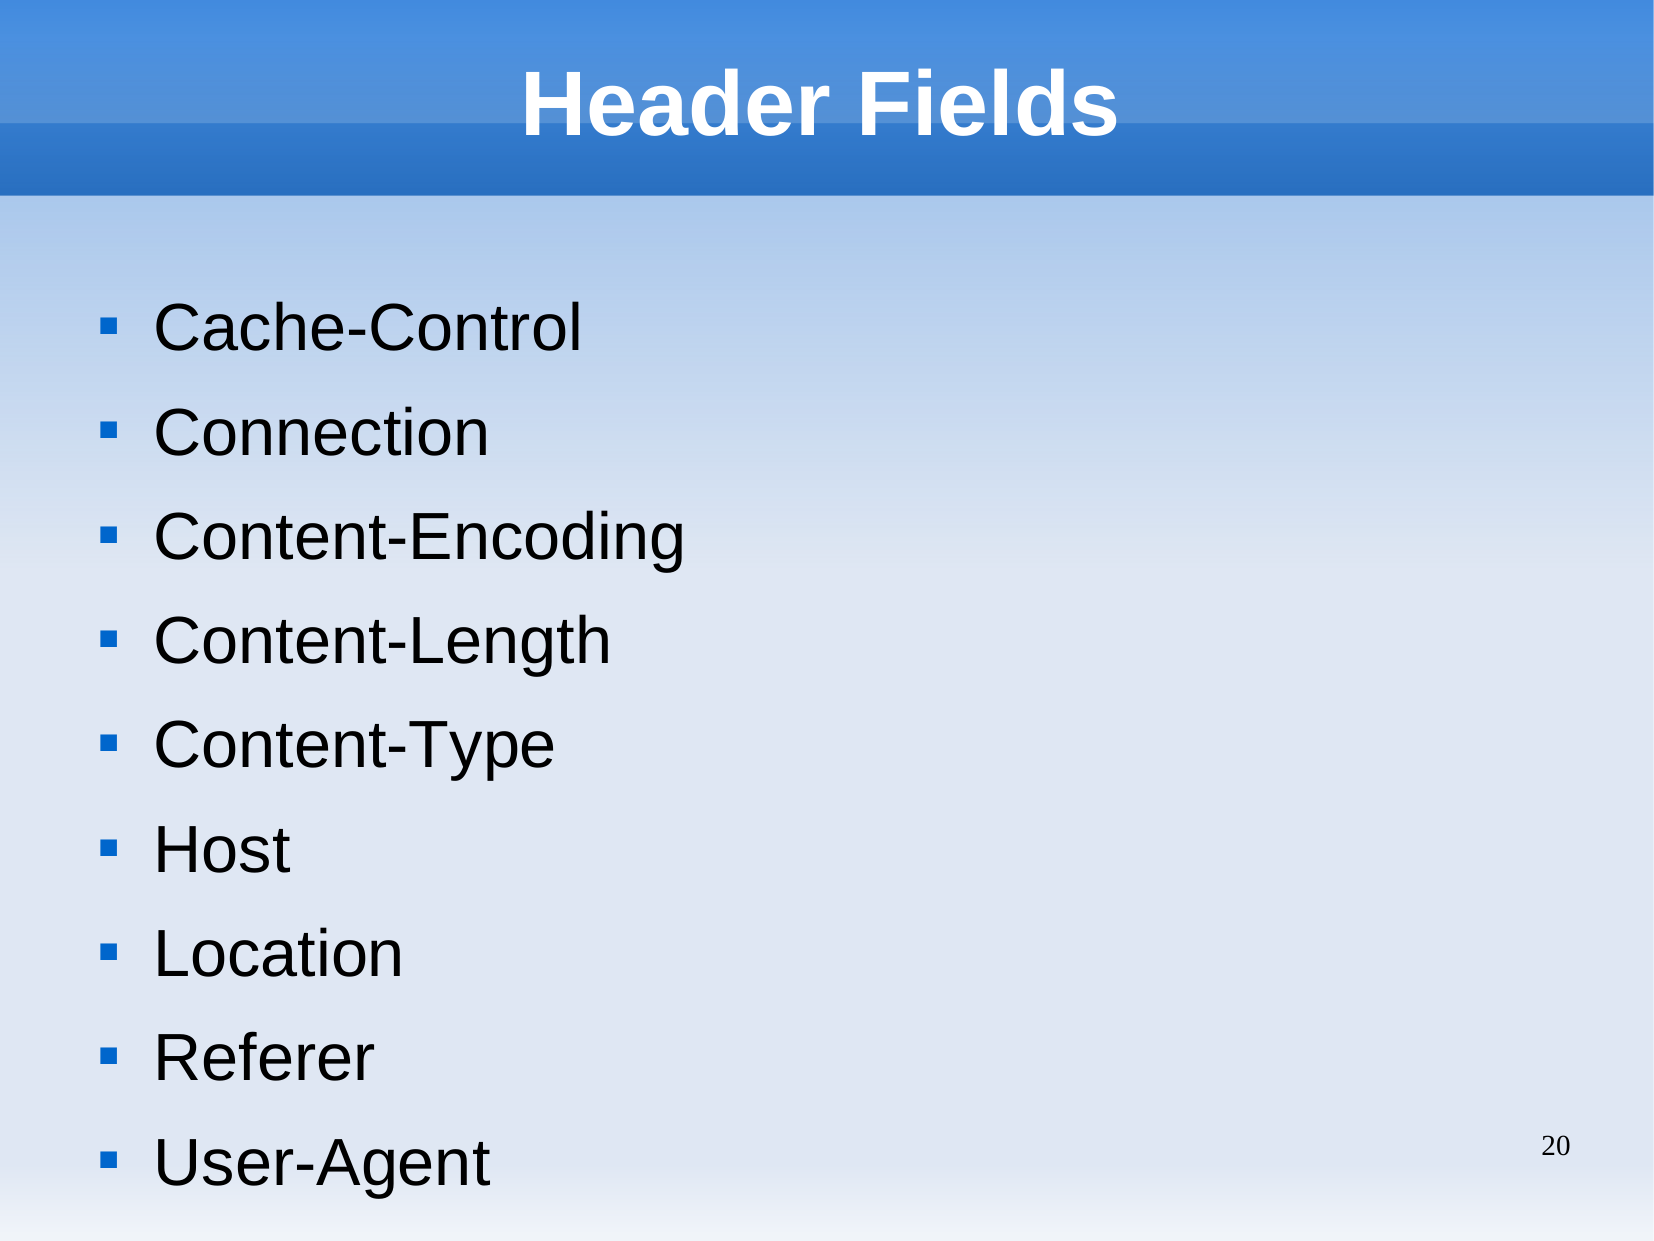

# Header Fields
Cache-Control
Connection
Content-Encoding
Content-Length
Content-Type
Host
Location
Referer
User-Agent
20